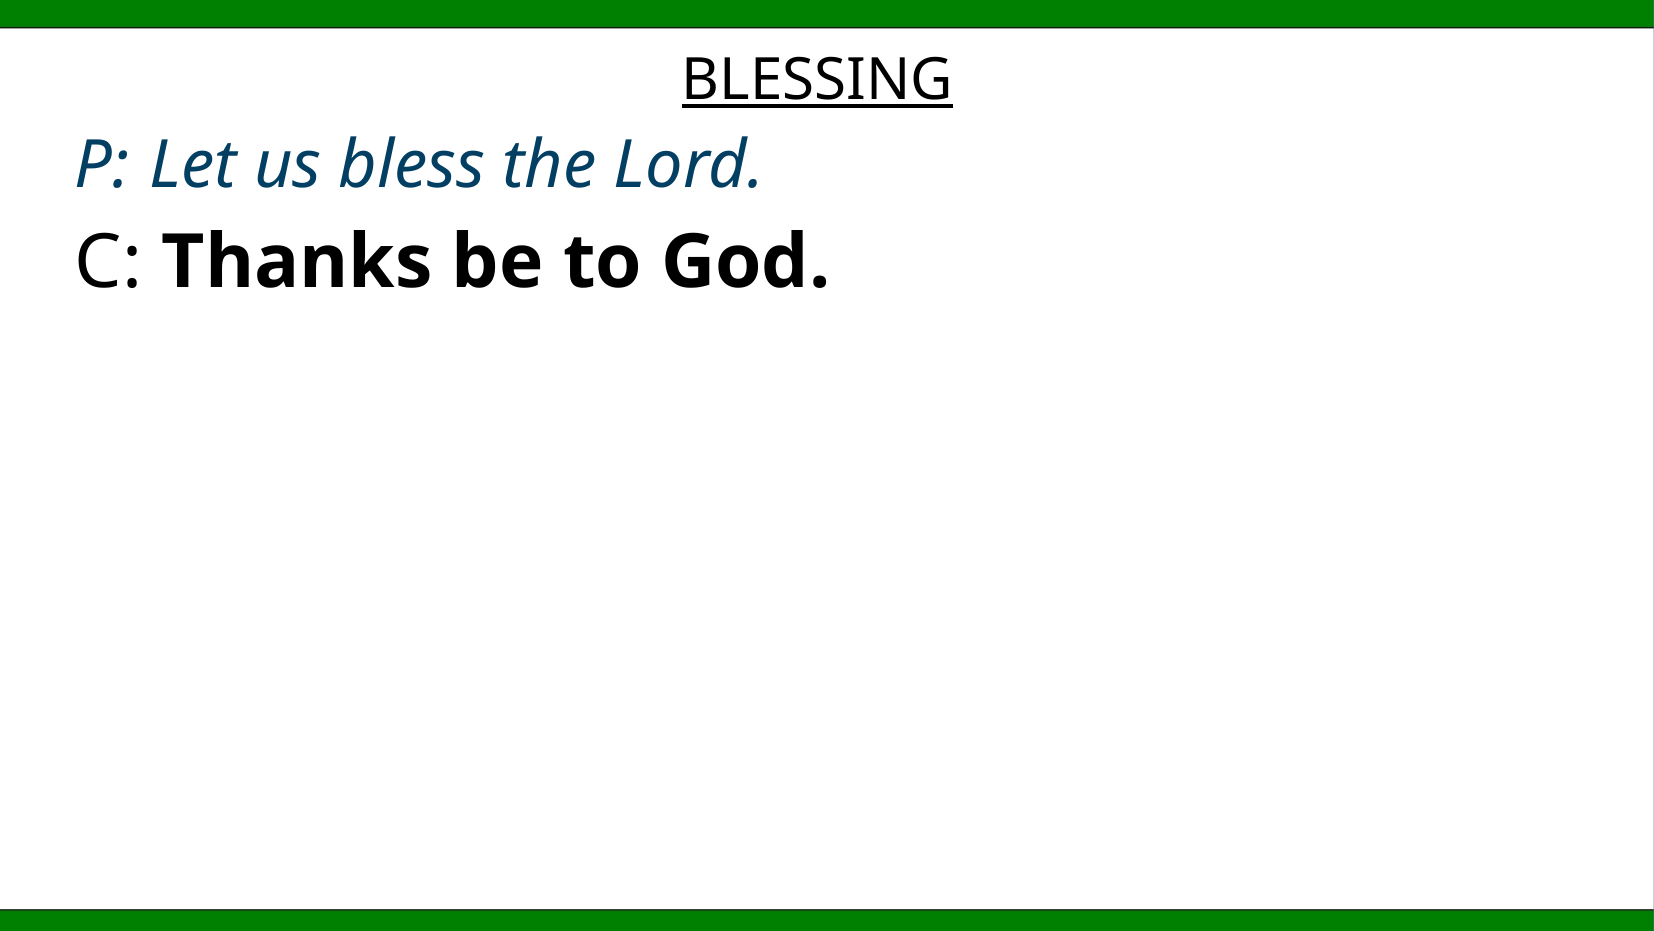

BLESSING
P:	Let us bless the Lord.
C: Thanks be to God.